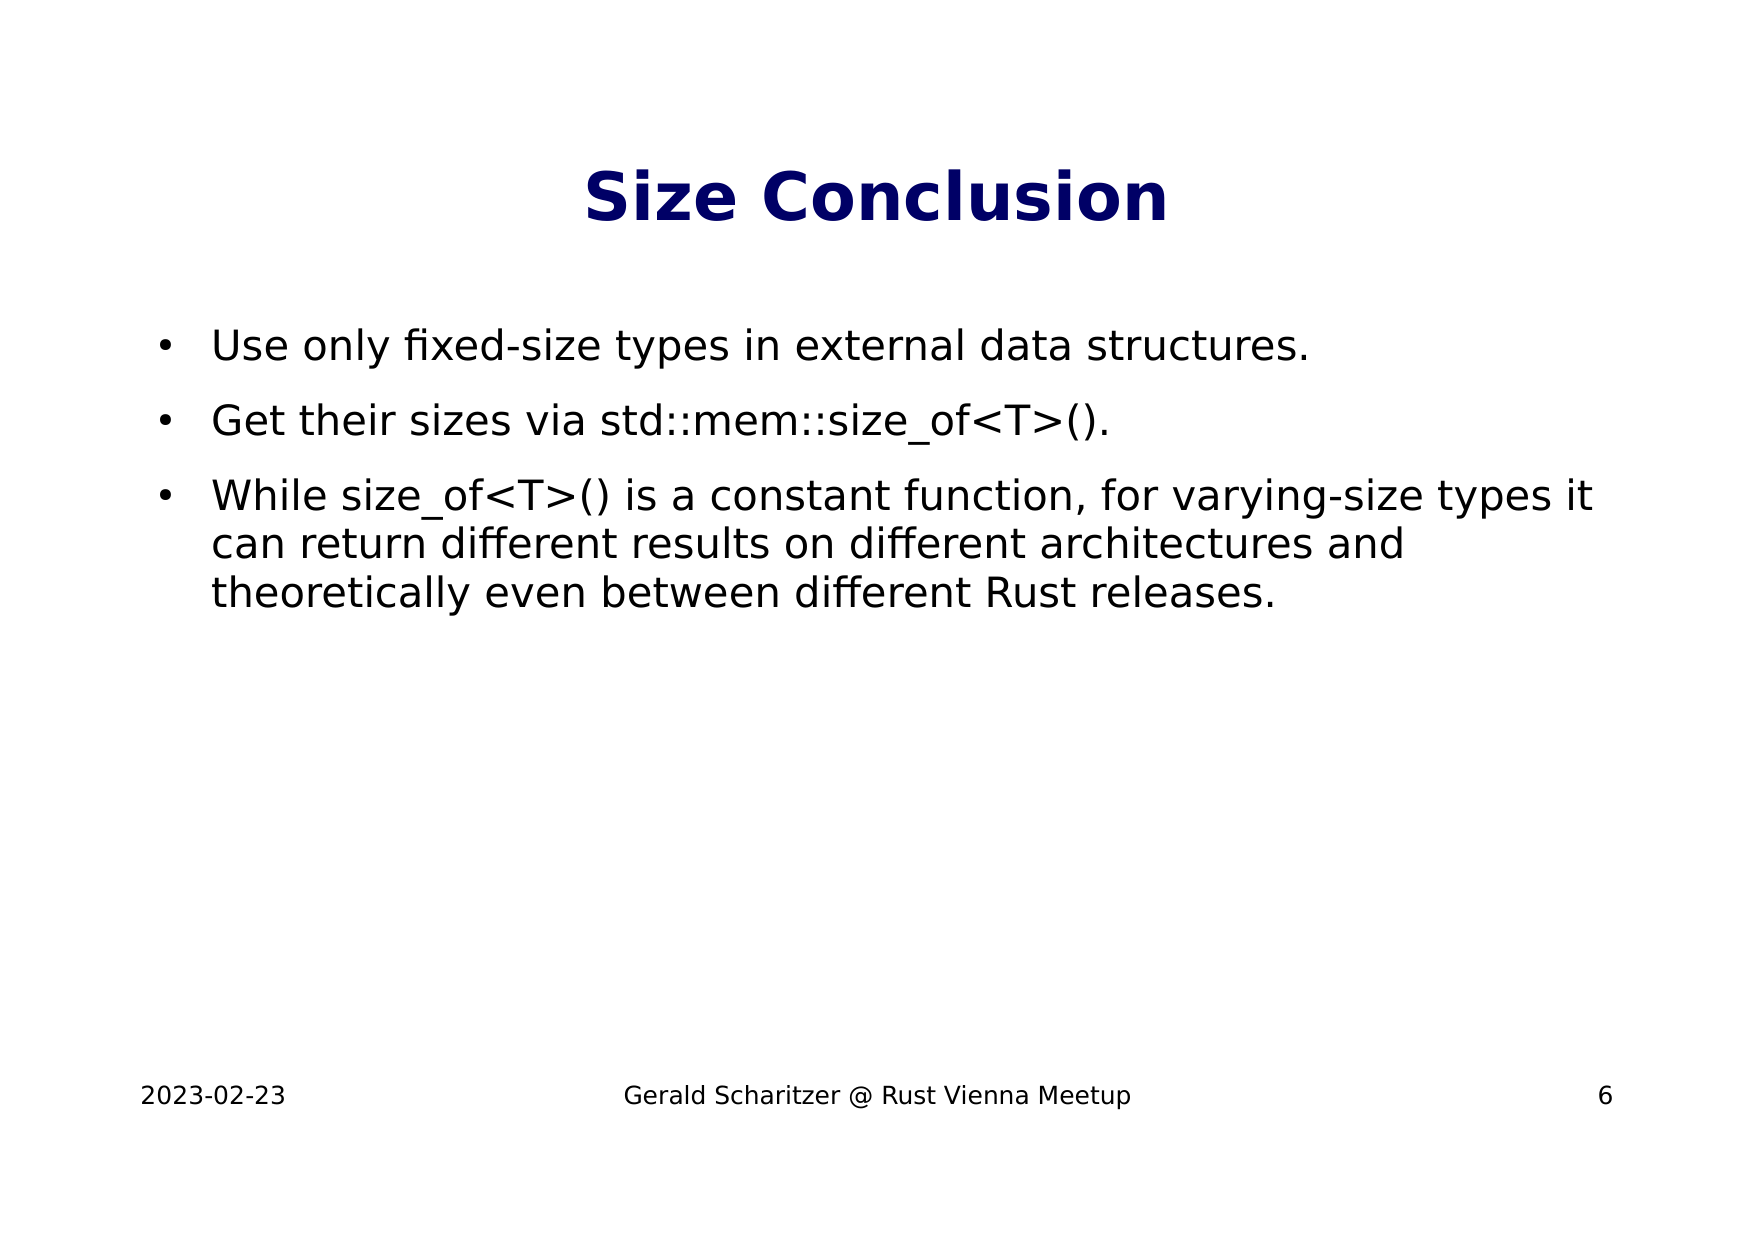

# Size Conclusion
Use only fixed-size types in external data structures.
Get their sizes via std::mem::size_of<T>().
While size_of<T>() is a constant function, for varying-size types it can return different results on different architectures and theoretically even between different Rust releases.
2023-02-23
Gerald Scharitzer @ Rust Vienna Meetup
6